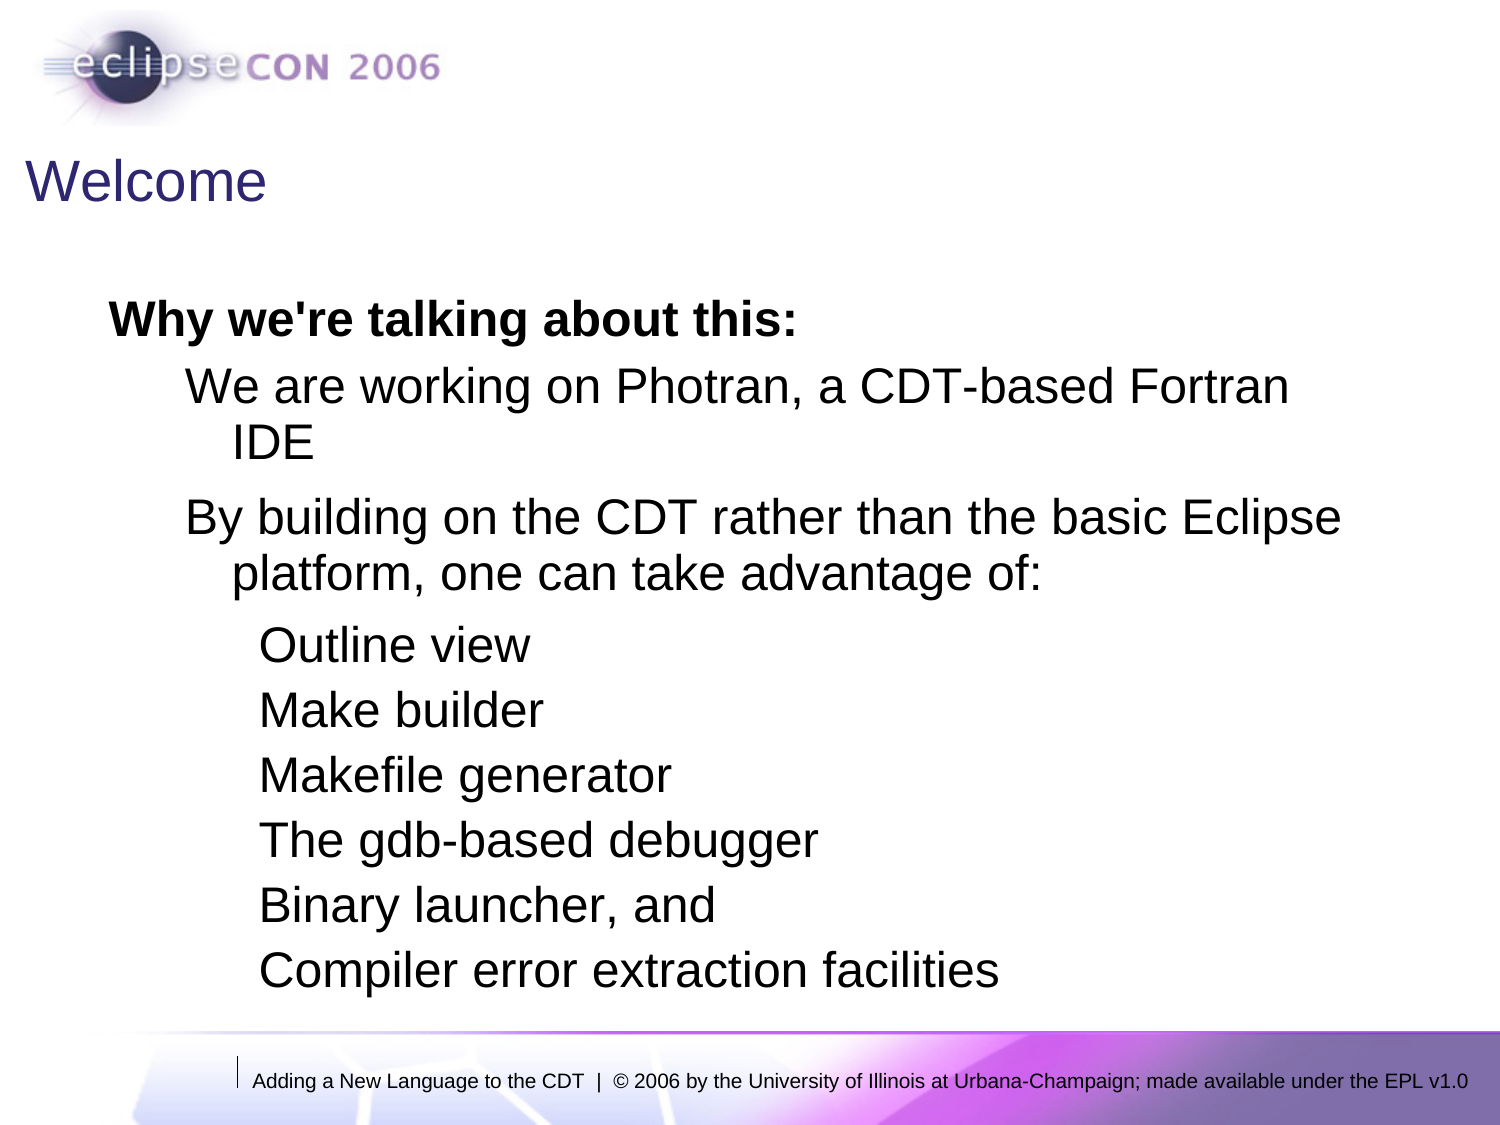

# Welcome
Why we're talking about this:
We are working on Photran, a CDT-based Fortran IDE
By building on the CDT rather than the basic Eclipse platform, one can take advantage of:
Outline view
Make builder
Makefile generator
The gdb-based debugger
Binary launcher, and
Compiler error extraction facilities